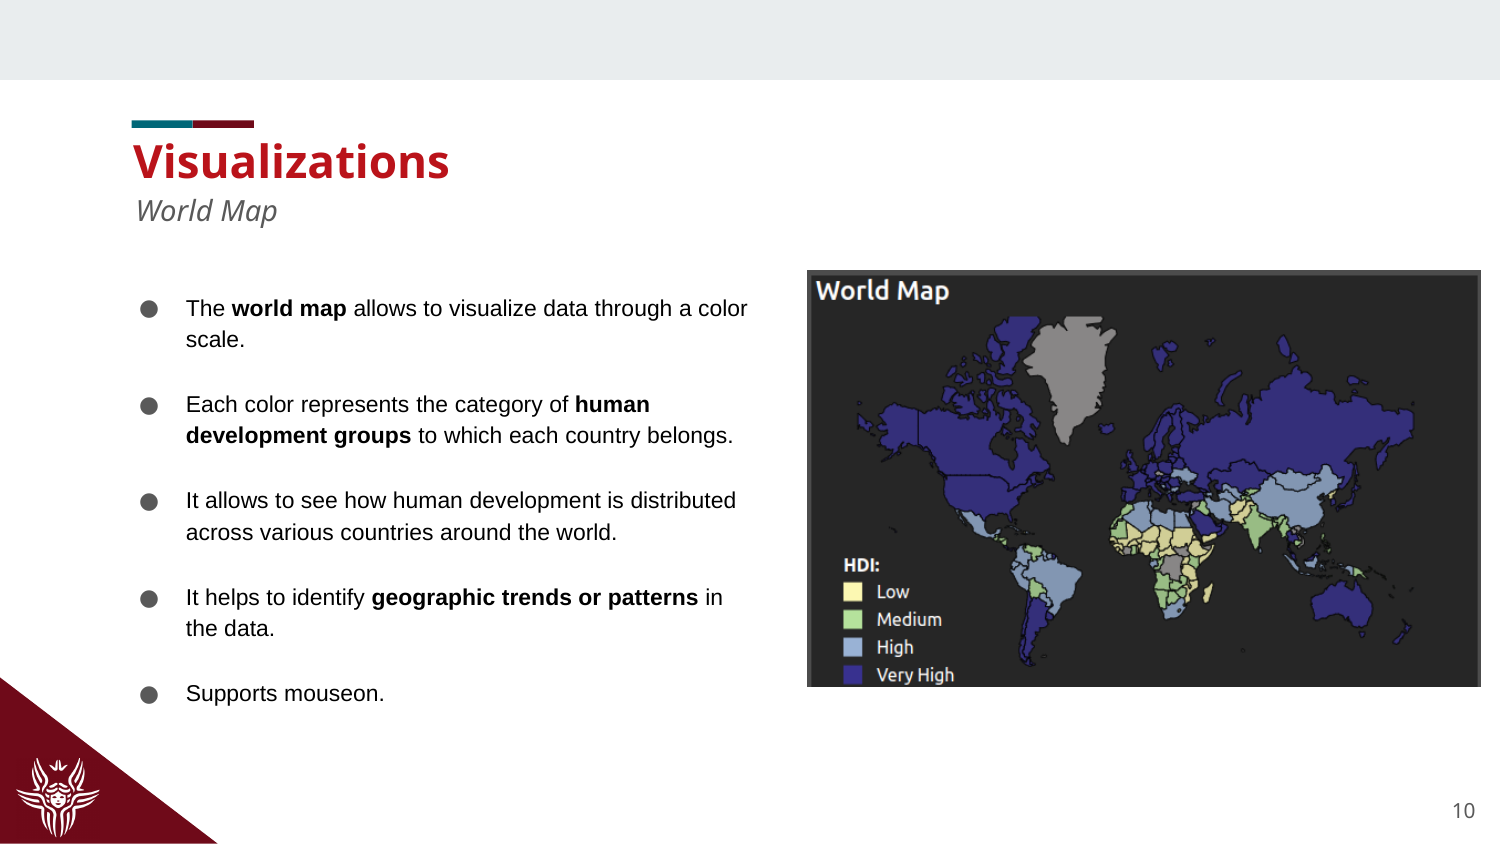

# Visualizations
World Map
The world map allows to visualize data through a color scale.
Each color represents the category of human development groups to which each country belongs.
It allows to see how human development is distributed across various countries around the world.
It helps to identify geographic trends or patterns in the data.
Supports mouseon.